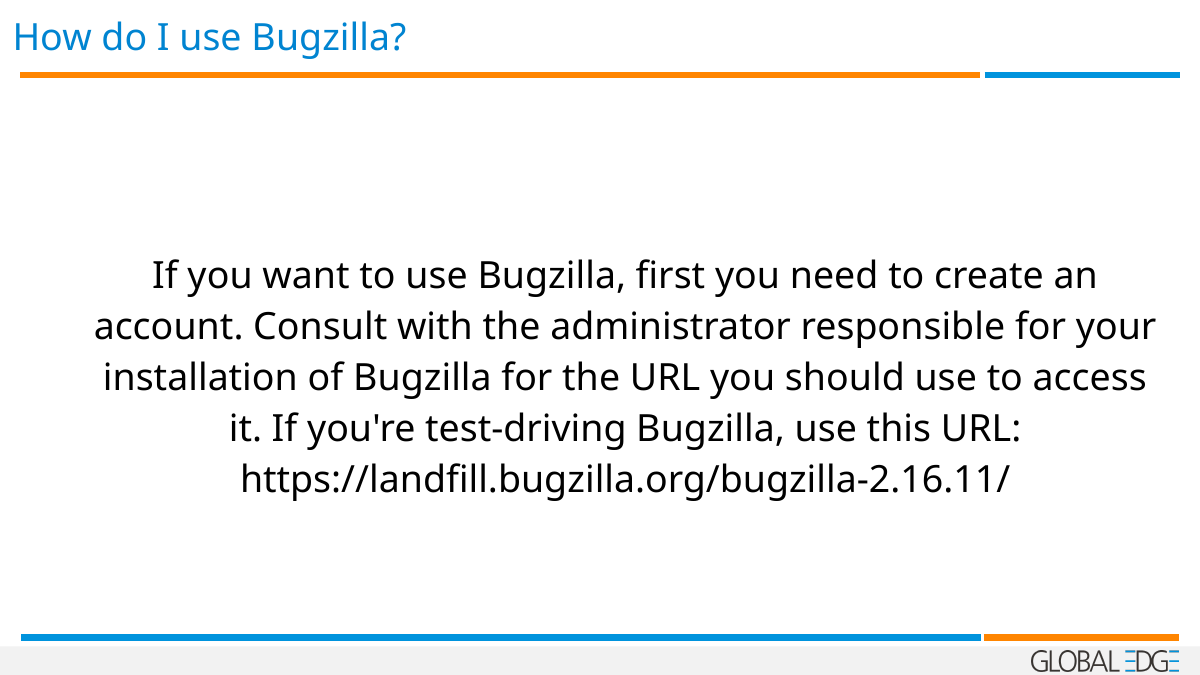

# How do I use Bugzilla?
If you want to use Bugzilla, first you need to create an account. Consult with the administrator responsible for your installation of Bugzilla for the URL you should use to access it. If you're test-driving Bugzilla, use this URL: https://landfill.bugzilla.org/bugzilla-2.16.11/